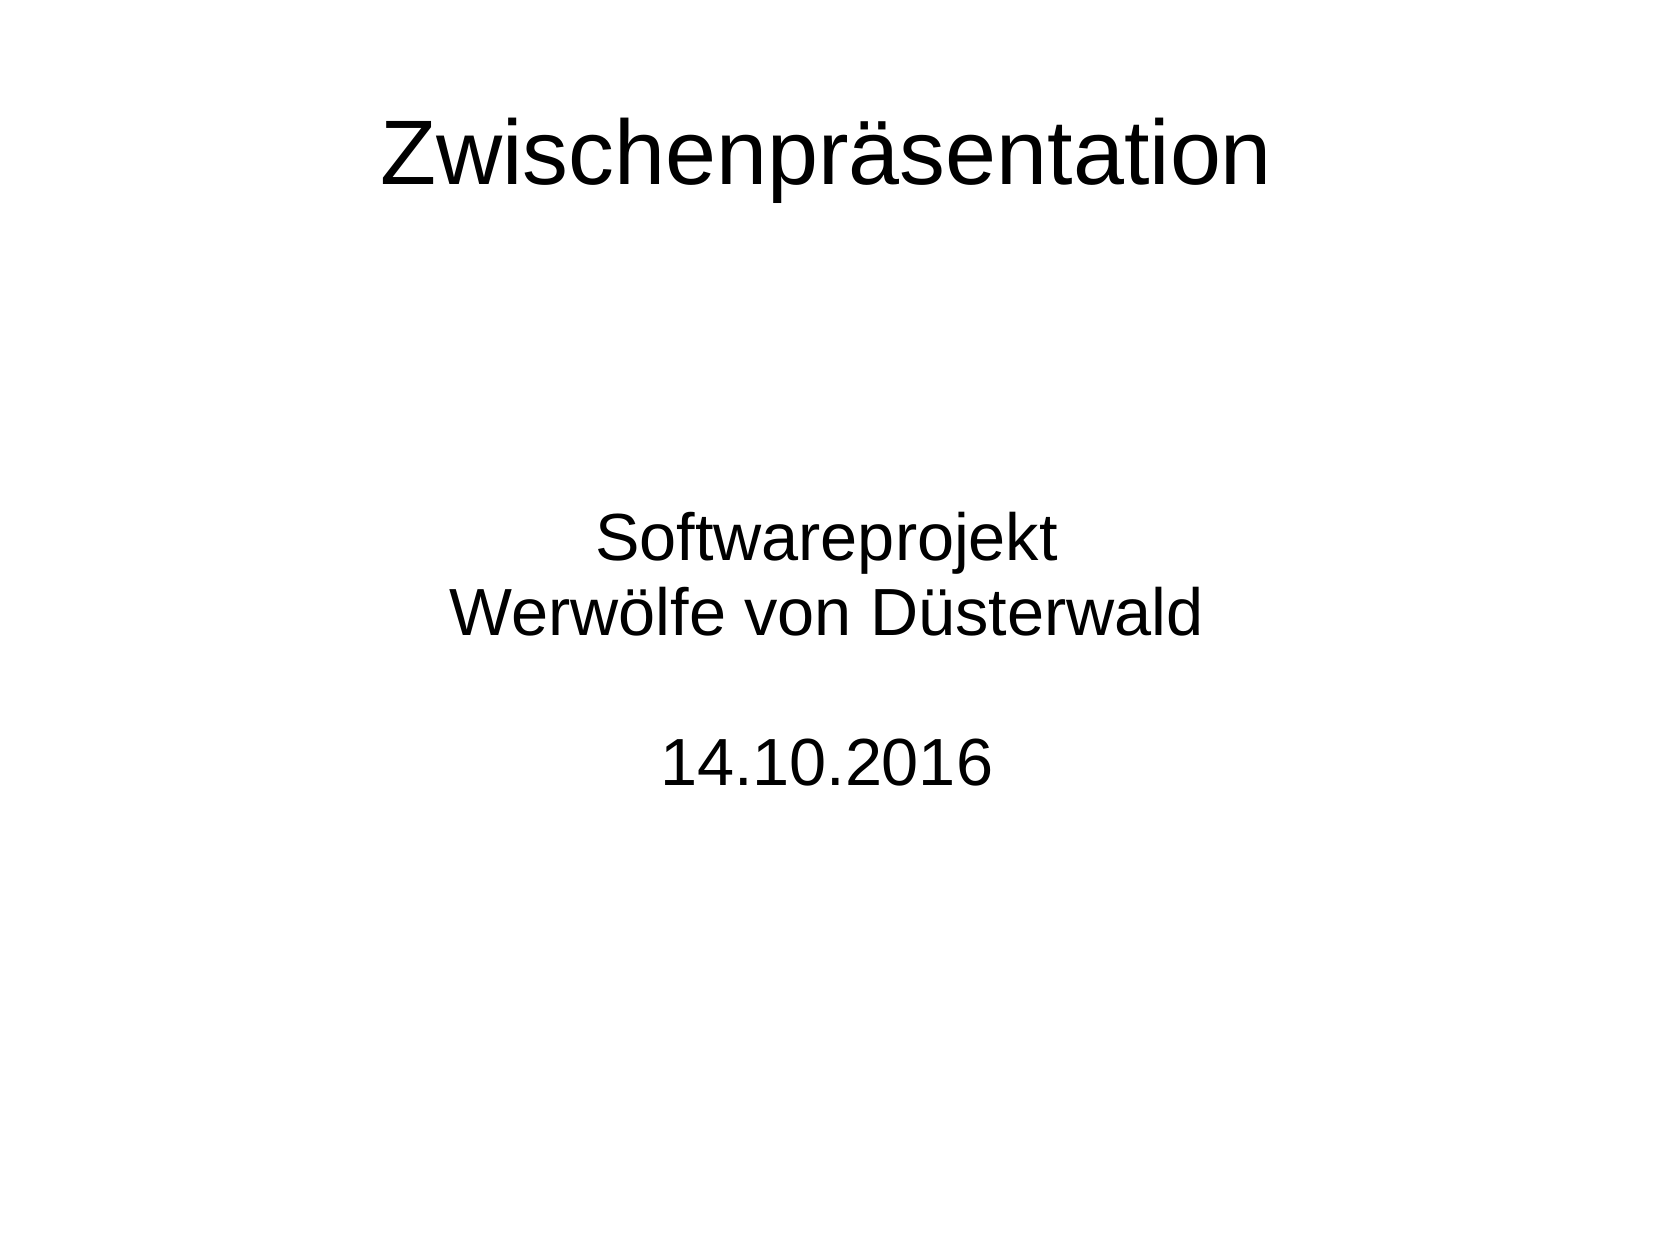

# Zwischenpräsentation
Softwareprojekt
Werwölfe von Düsterwald
14.10.2016